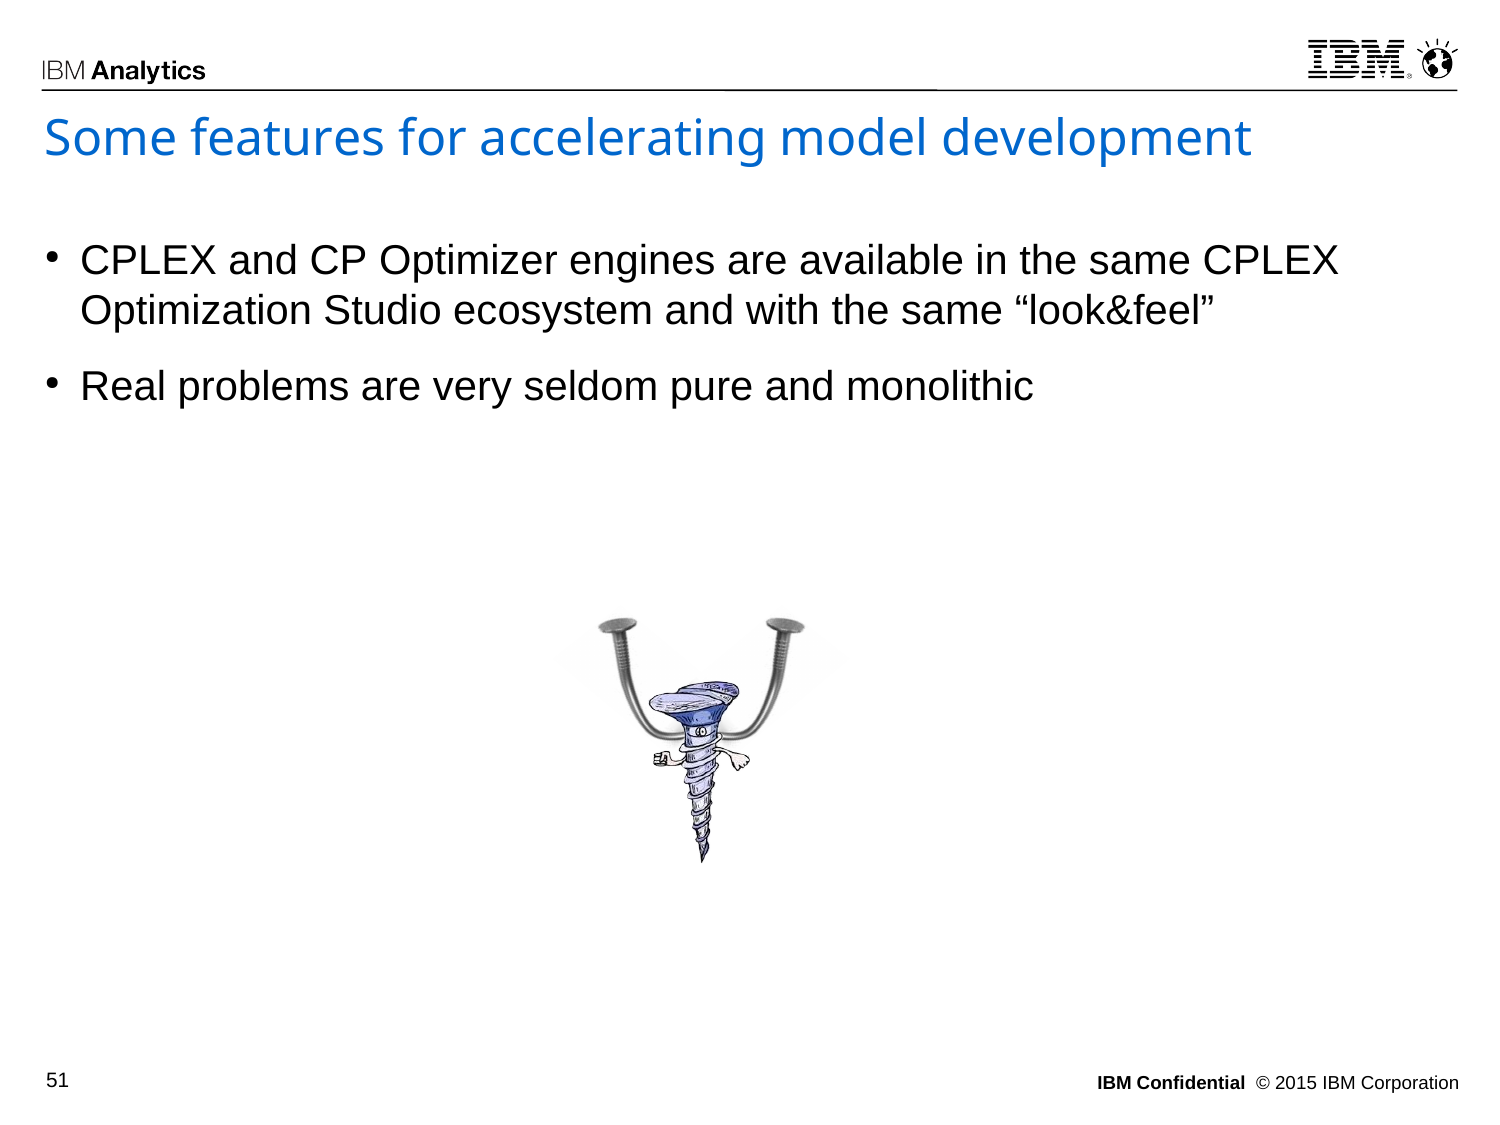

# Some features for accelerating model development
CPLEX and CP Optimizer engines are available in the same CPLEX Optimization Studio ecosystem and with the same “look&feel”
Real problems are very seldom pure and monolithic